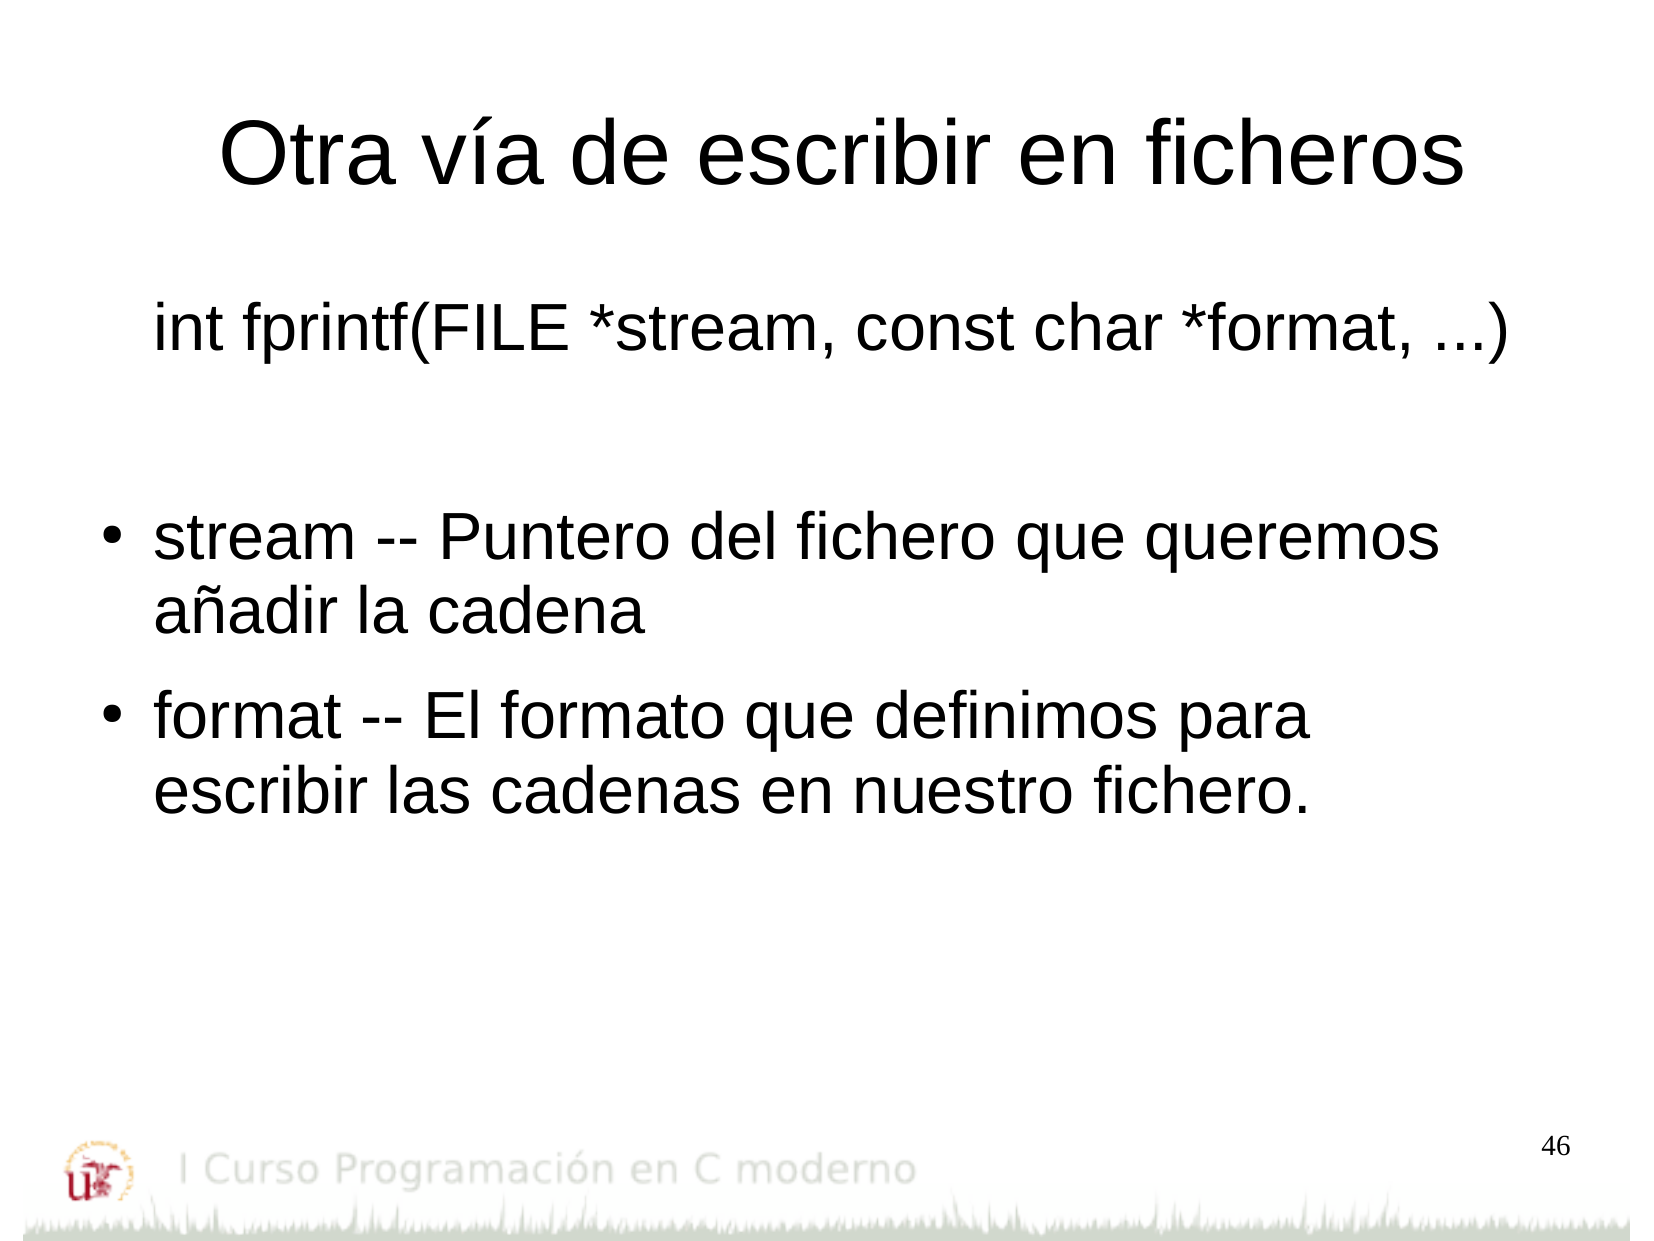

# Otra vía de escribir en ficheros
int fprintf(FILE *stream, const char *format, ...)
stream -- Puntero del fichero que queremos añadir la cadena
format -- El formato que definimos para escribir las cadenas en nuestro fichero.
46